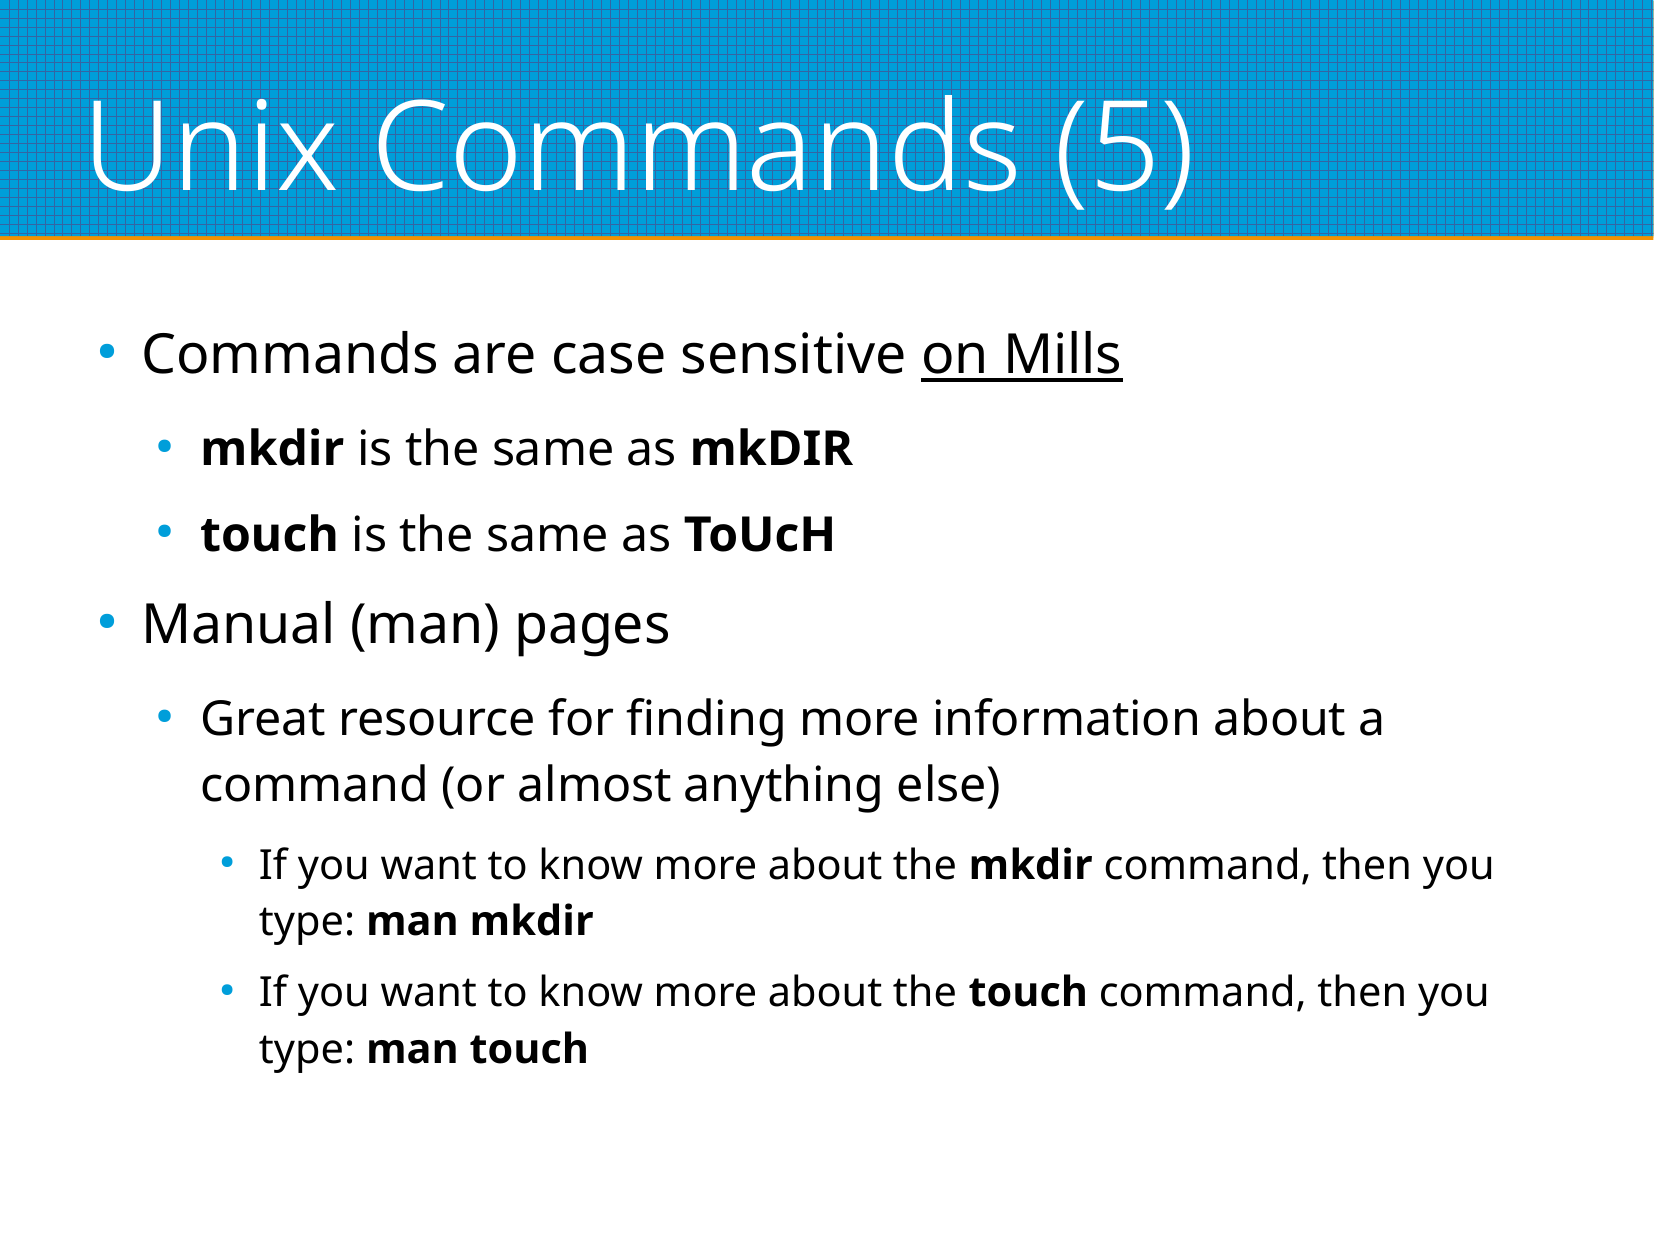

# Unix Commands (5)
Commands are case sensitive on Mills
mkdir is the same as mkDIR
touch is the same as ToUcH
Manual (man) pages
Great resource for finding more information about a command (or almost anything else)
If you want to know more about the mkdir command, then you type: man mkdir
If you want to know more about the touch command, then you type: man touch